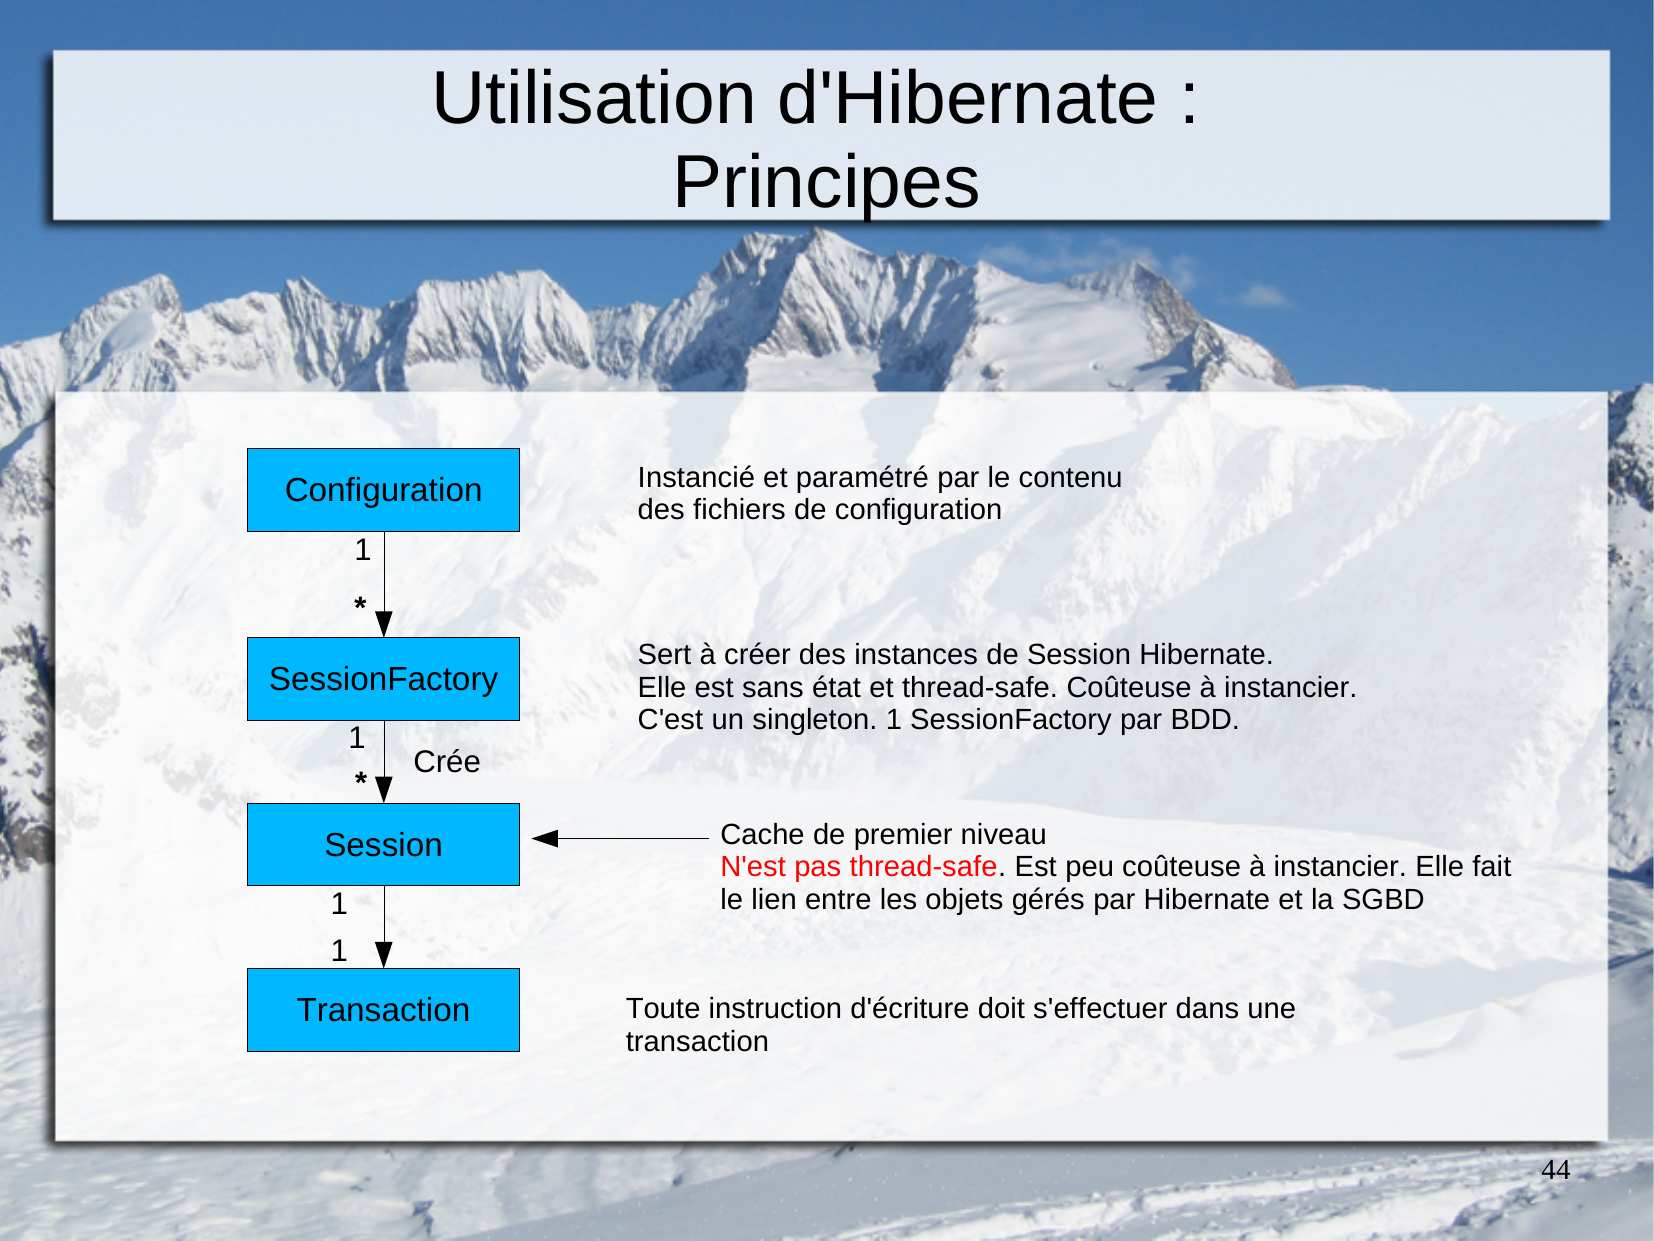

# Utilisation d'Hibernate : Principes
Configuration
Instancié et paramétré par le contenu des fichiers de configuration
1
*
Sert à créer des instances de Session Hibernate.
Elle est sans état et thread-safe. Coûteuse à instancier.
C'est un singleton. 1 SessionFactory par BDD.
SessionFactory
1
Crée
*
Session
Cache de premier niveau
N'est pas thread-safe. Est peu coûteuse à instancier. Elle fait le lien entre les objets gérés par Hibernate et la SGBD
1
1
Transaction
Toute instruction d'écriture doit s'effectuer dans une transaction
44